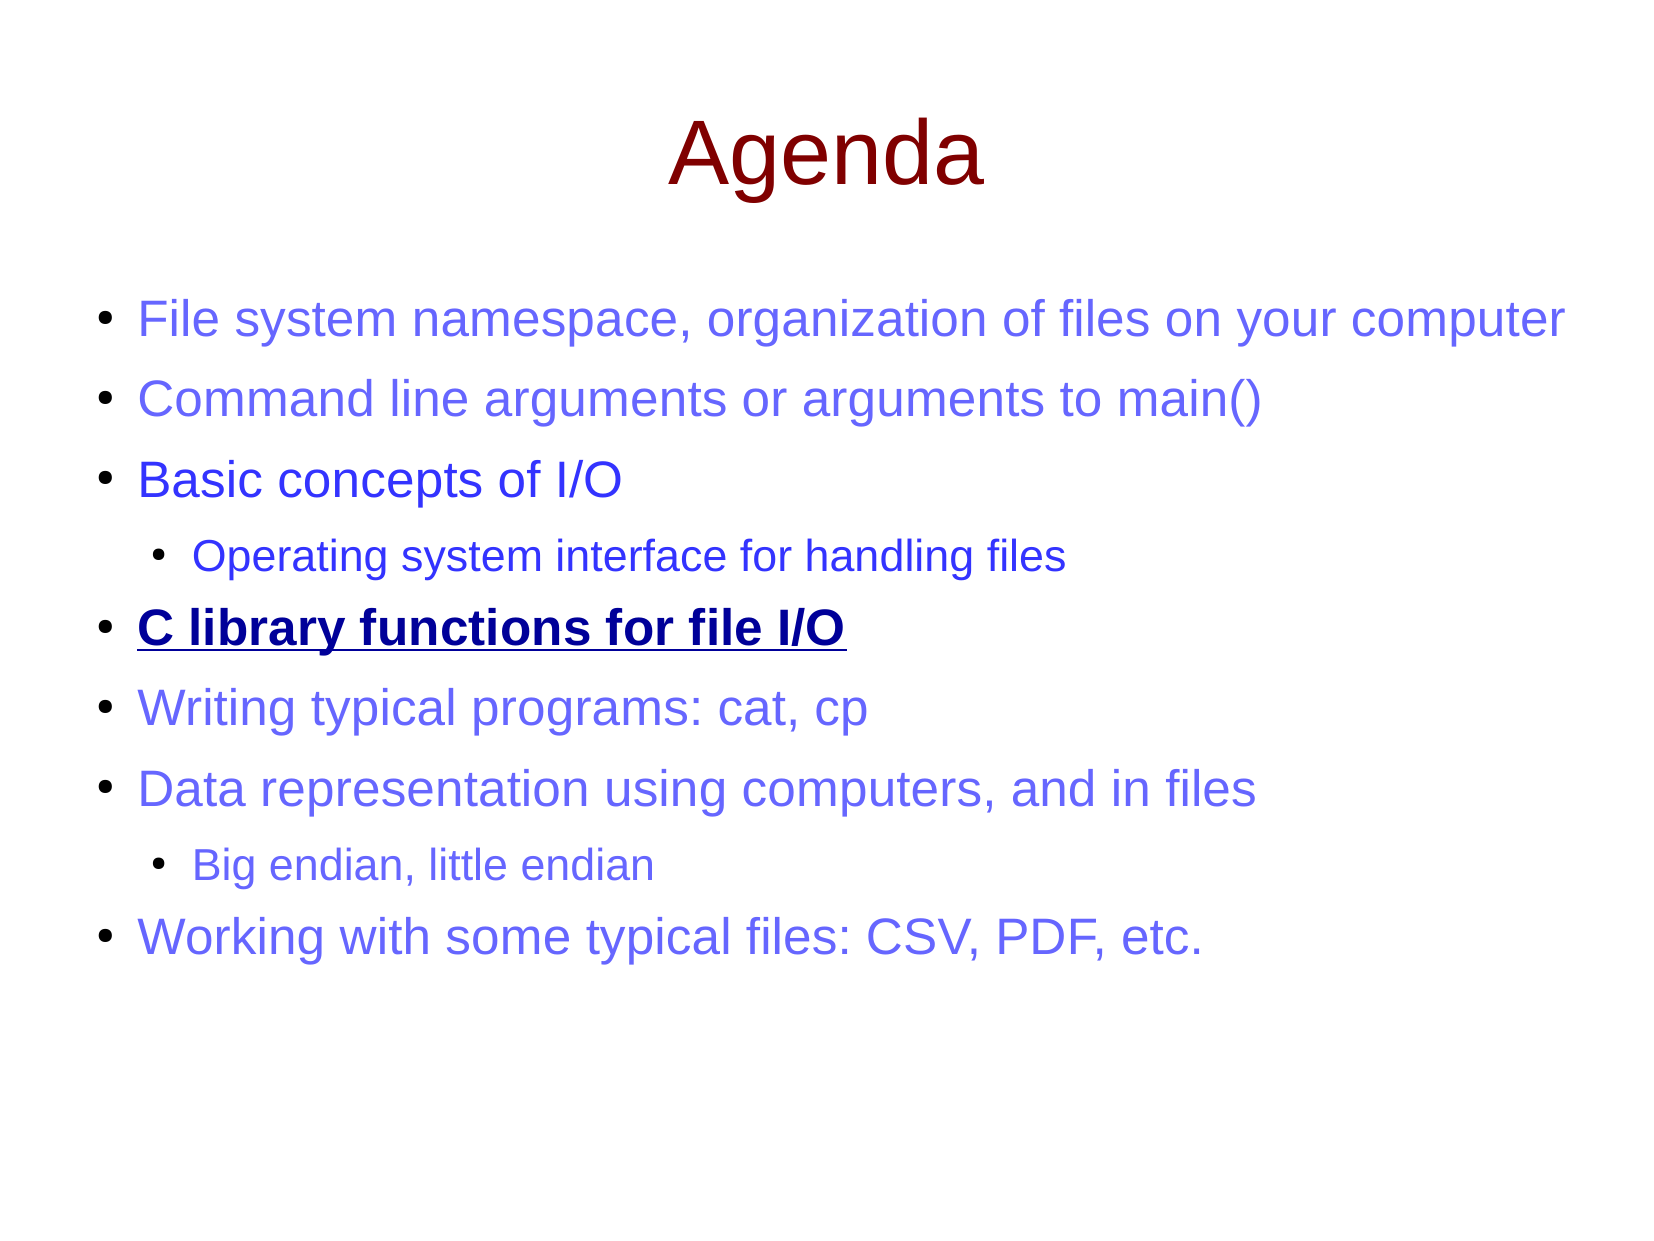

# Agenda
File system namespace, organization of files on your computer
Command line arguments or arguments to main()
Basic concepts of I/O
Operating system interface for handling files
C library functions for file I/O
Writing typical programs: cat, cp
Data representation using computers, and in files
Big endian, little endian
Working with some typical files: CSV, PDF, etc.